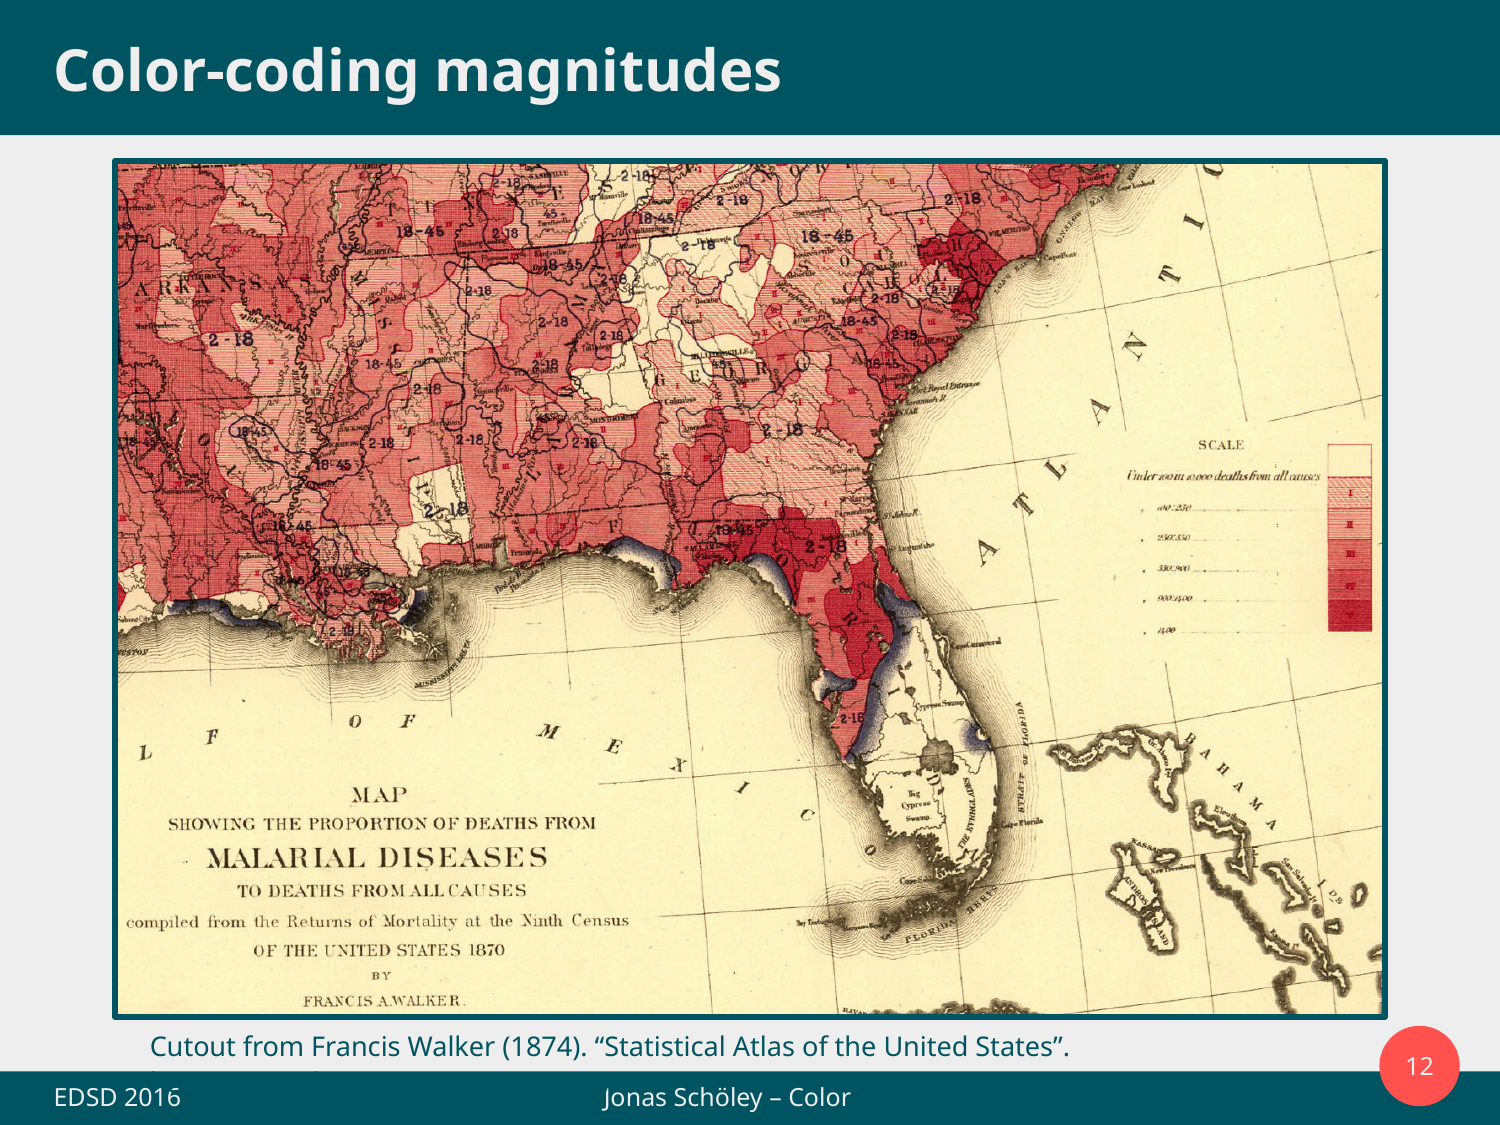

# Color-coding magnitudes
12
Cutout from Francis Walker (1874). “Statistical Atlas of the United States”. https://www.loc.gov/item/05019329/
EDSD 2016
Jonas Schöley – Color